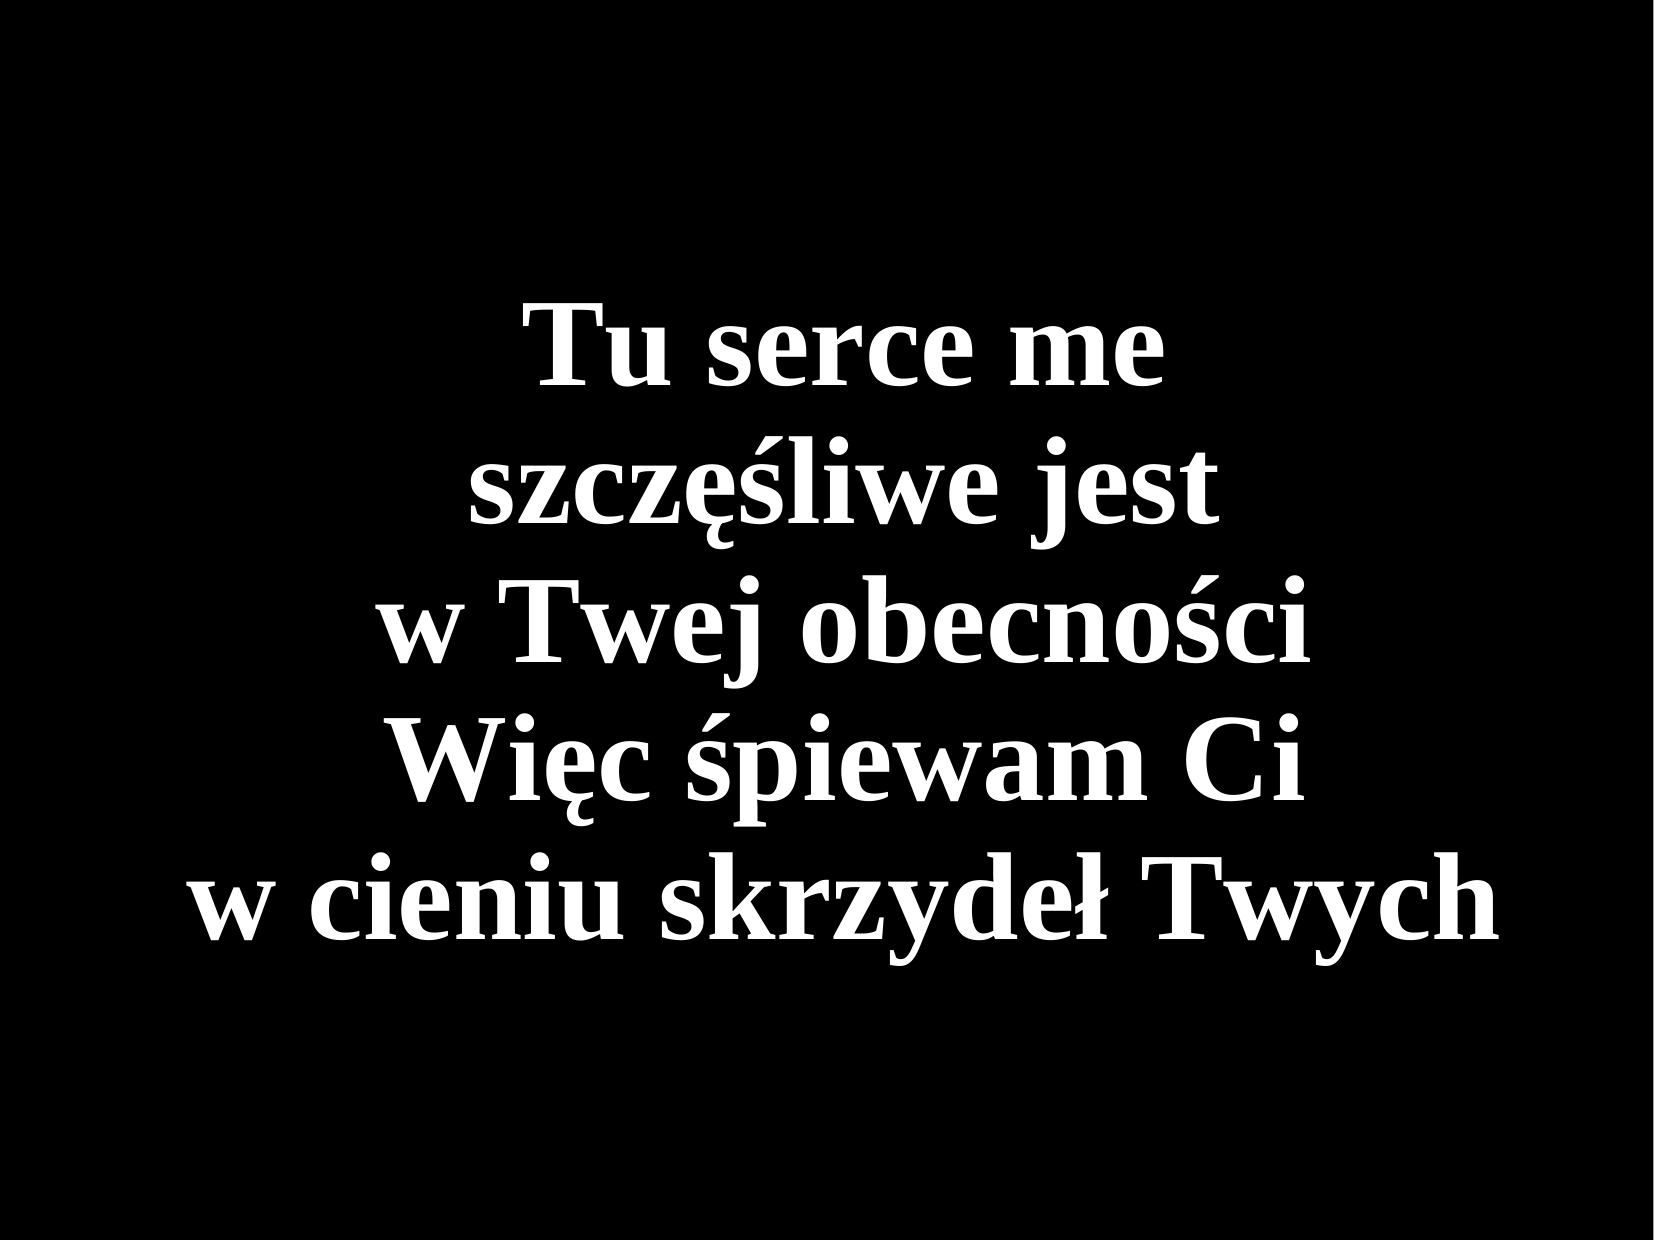

# Tu serce me
szczęśliwe jest
w Twej obecności
Więc śpiewam Ci
w cieniu skrzydeł Twych